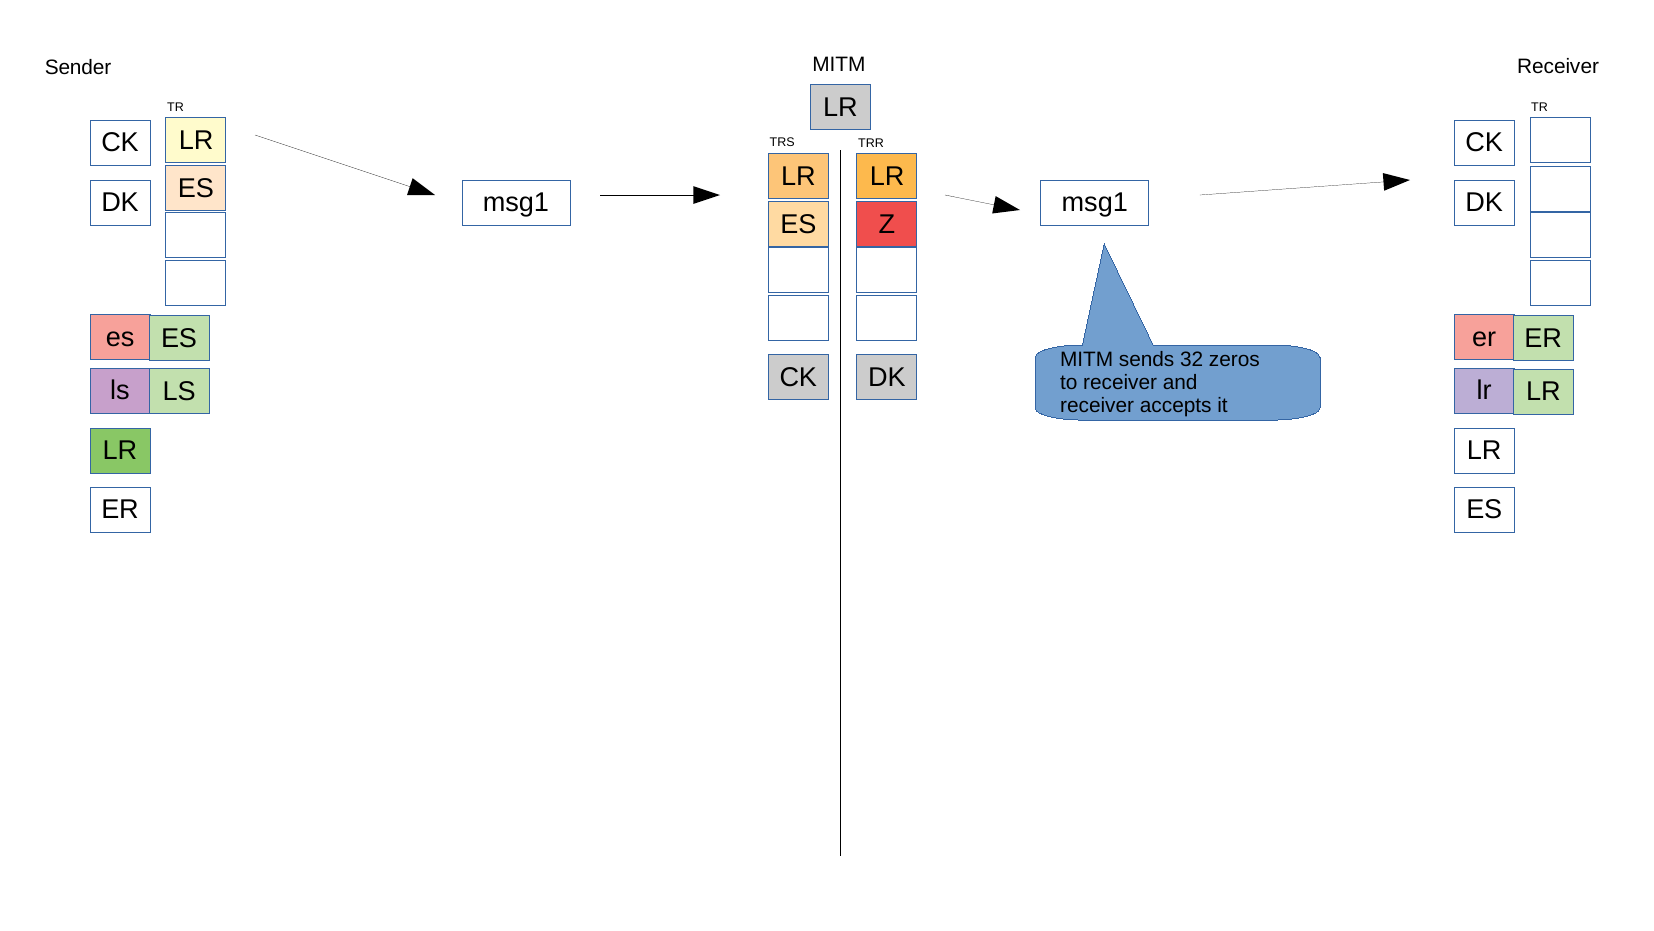

MITM
Receiver
Sender
LR
TR
TR
LR
CK
CK
CK
CK
TRS
TRR
LR
LR
ES
DK
DK
msg1
msg1
DK
DK
ES
Z
CK
es
CK
er
ES
ER
MITM sends 32 zeros
to receiver and
receiver accepts it
CK
DK
CK
ls
CK
lr
LS
LR
LR
LR
ER
ES